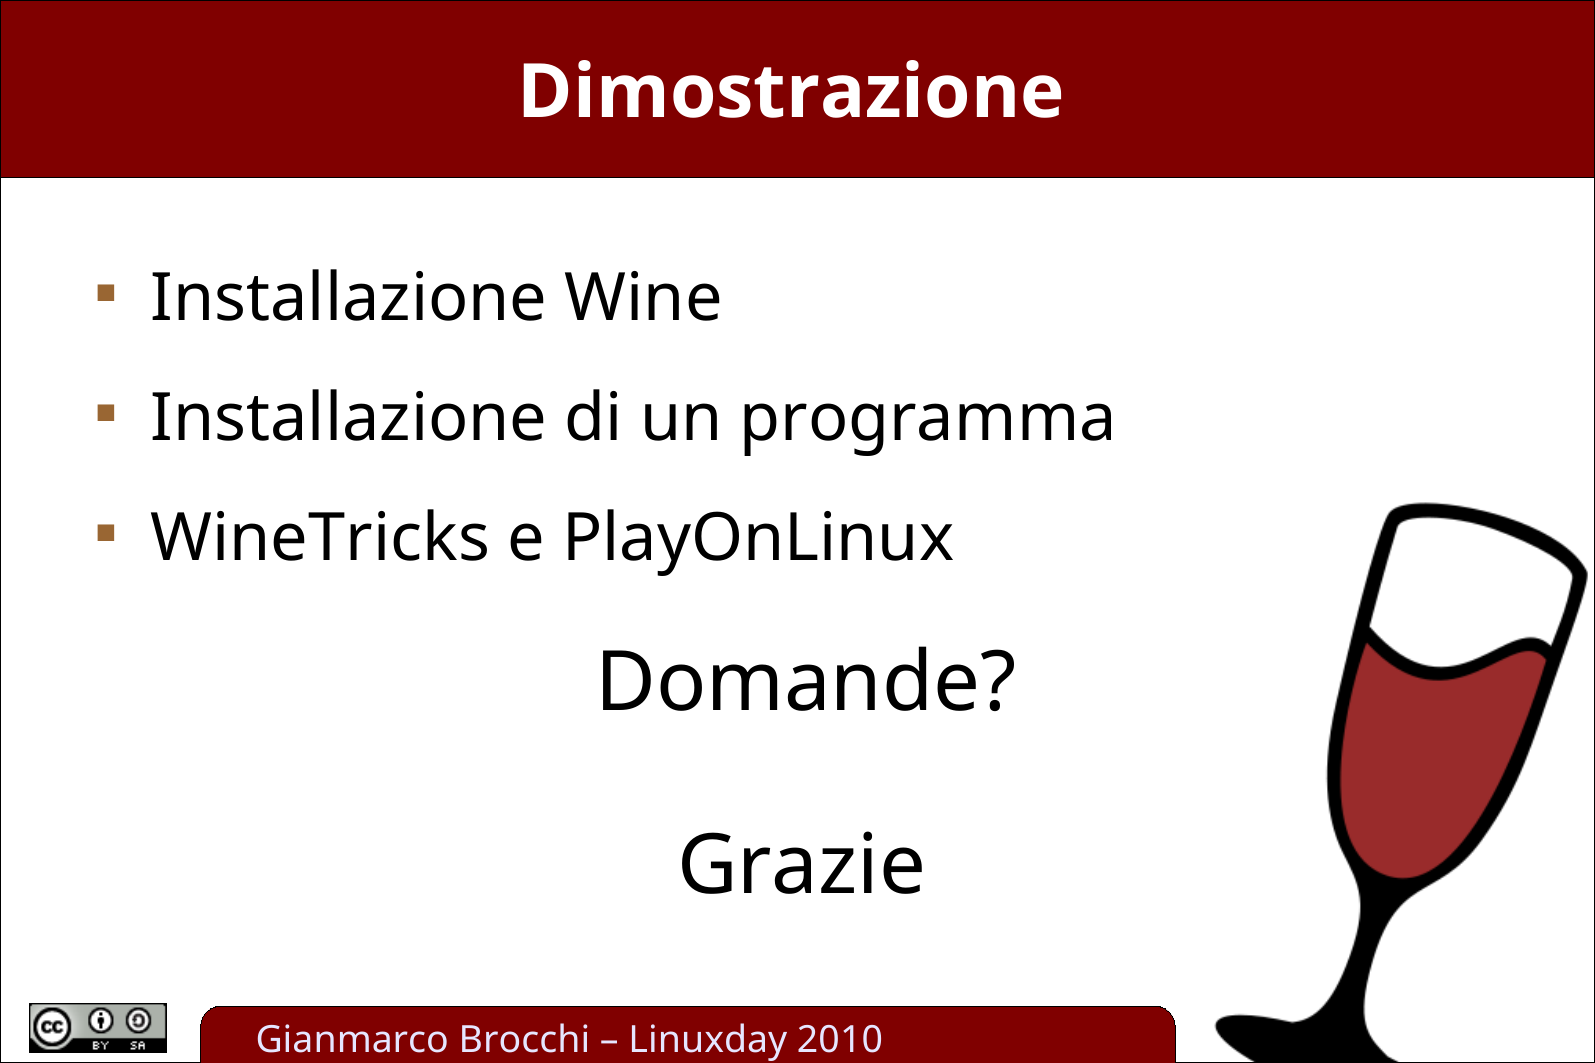

# Dimostrazione
Installazione Wine
Installazione di un programma
WineTricks e PlayOnLinux
Domande?
Grazie